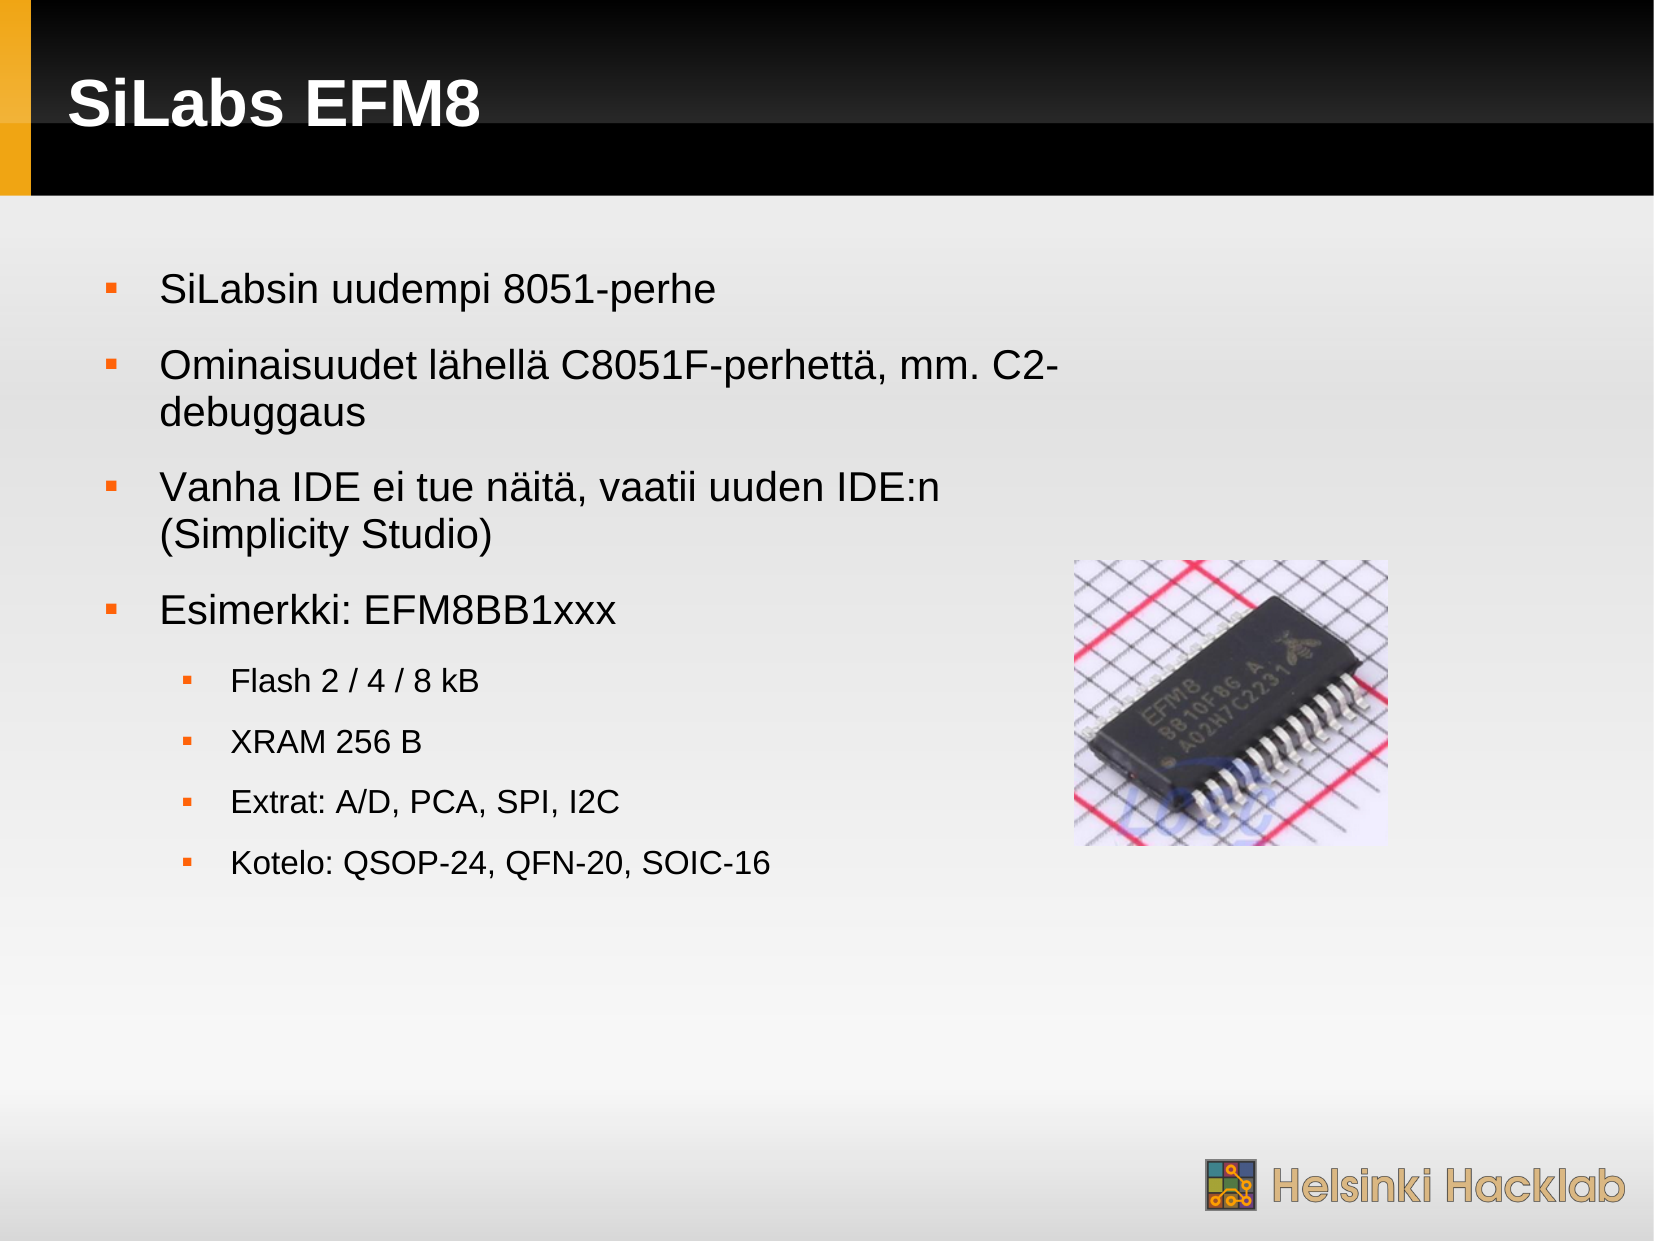

# SiLabs EFM8
SiLabsin uudempi 8051-perhe
Ominaisuudet lähellä C8051F-perhettä, mm. C2-debuggaus
Vanha IDE ei tue näitä, vaatii uuden IDE:n (Simplicity Studio)
Esimerkki: EFM8BB1xxx
Flash 2 / 4 / 8 kB
XRAM 256 B
Extrat: A/D, PCA, SPI, I2C
Kotelo: QSOP-24, QFN-20, SOIC-16